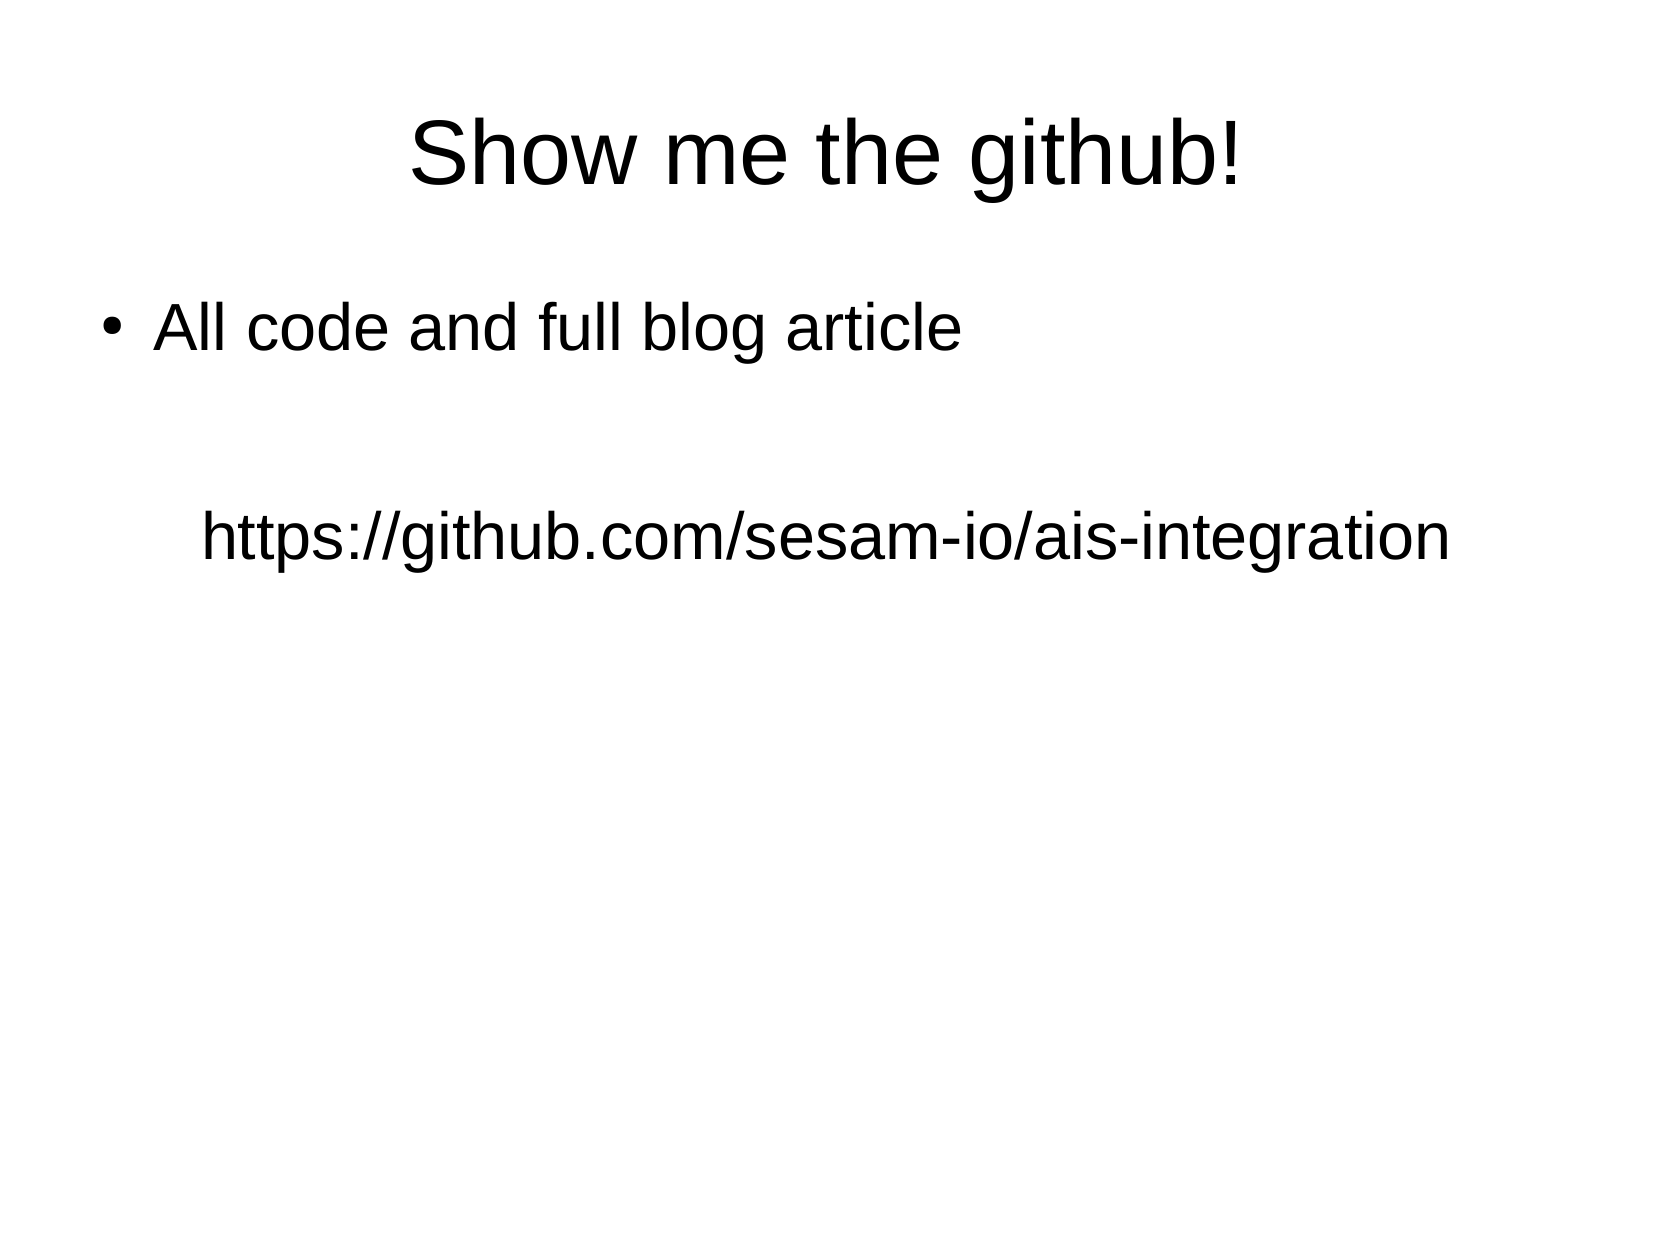

# Show me the github!
All code and full blog article
https://github.com/sesam-io/ais-integration